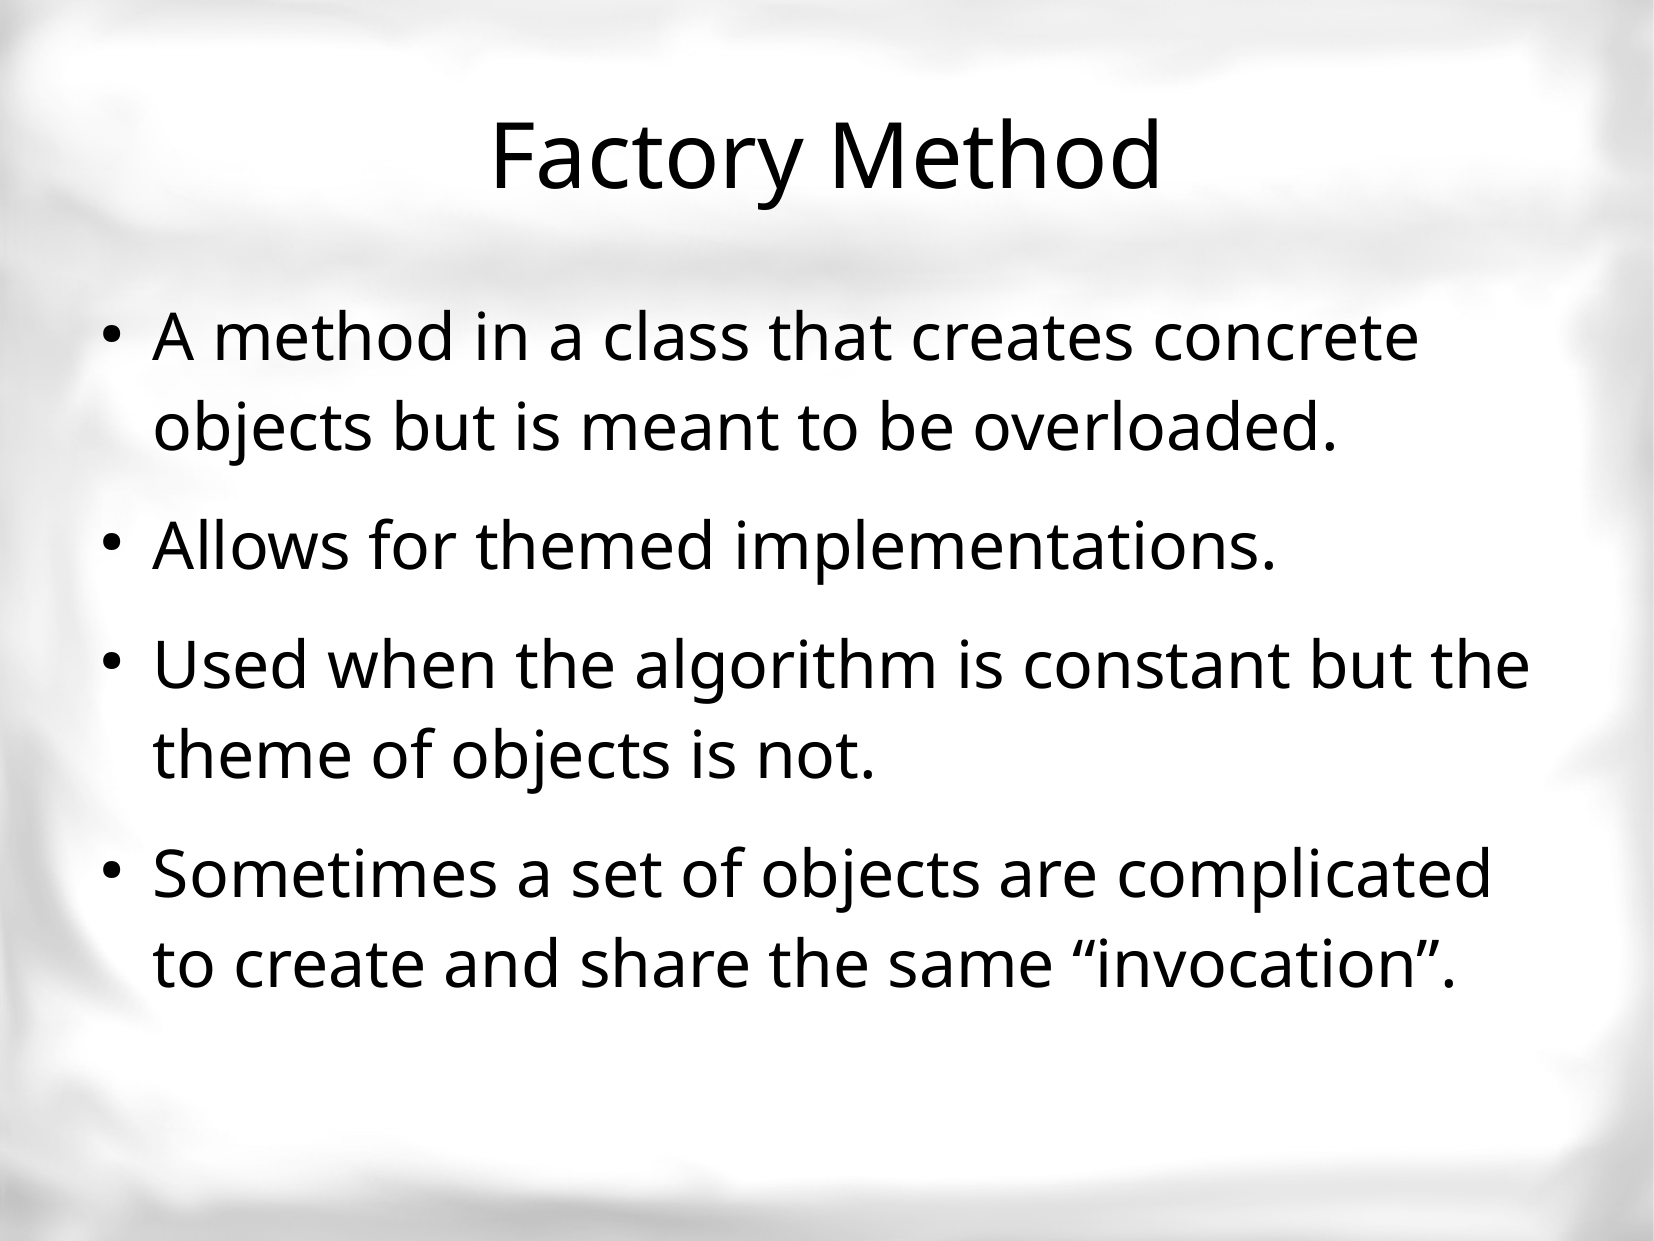

# Factory Method
A method in a class that creates concrete objects but is meant to be overloaded.
Allows for themed implementations.
Used when the algorithm is constant but the theme of objects is not.
Sometimes a set of objects are complicated to create and share the same “invocation”.